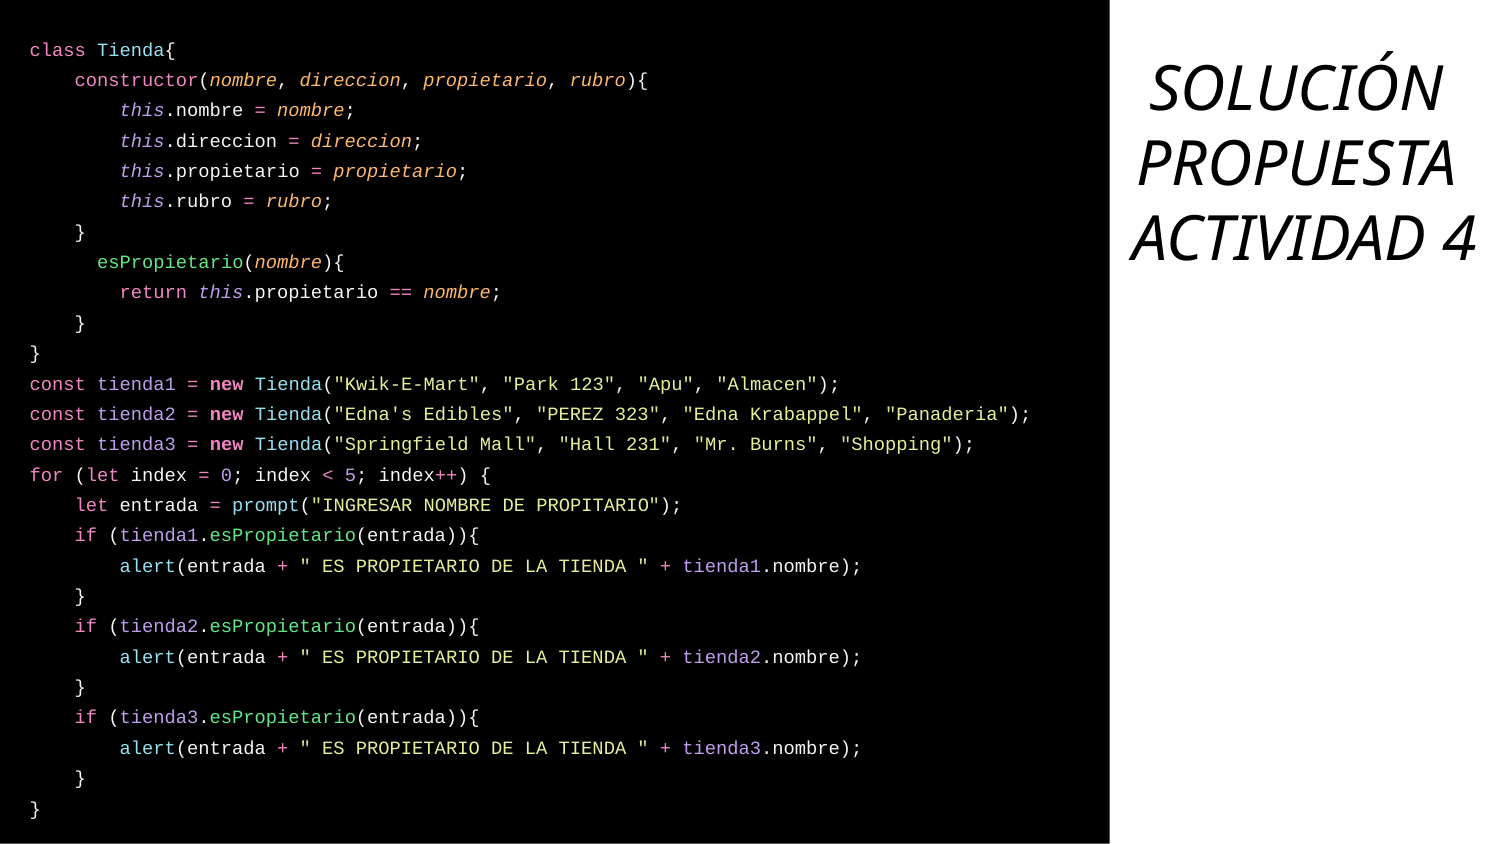

class Tienda{
 constructor(nombre, direccion, propietario, rubro){
 this.nombre = nombre;
 this.direccion = direccion;
 this.propietario = propietario;
 this.rubro = rubro;
 }
 esPropietario(nombre){
 return this.propietario == nombre;
 }
}
const tienda1 = new Tienda("Kwik-E-Mart", "Park 123", "Apu", "Almacen");
const tienda2 = new Tienda("Edna's Edibles", "PEREZ 323", "Edna Krabappel", "Panaderia");
const tienda3 = new Tienda("Springfield Mall", "Hall 231", "Mr. Burns", "Shopping");
for (let index = 0; index < 5; index++) {
 let entrada = prompt("INGRESAR NOMBRE DE PROPITARIO");
 if (tienda1.esPropietario(entrada)){
 alert(entrada + " ES PROPIETARIO DE LA TIENDA " + tienda1.nombre);
 }
 if (tienda2.esPropietario(entrada)){
 alert(entrada + " ES PROPIETARIO DE LA TIENDA " + tienda2.nombre);
 }
 if (tienda3.esPropietario(entrada)){
 alert(entrada + " ES PROPIETARIO DE LA TIENDA " + tienda3.nombre);
 }
}
SOLUCIÓN
PROPUESTA
ACTIVIDAD 4